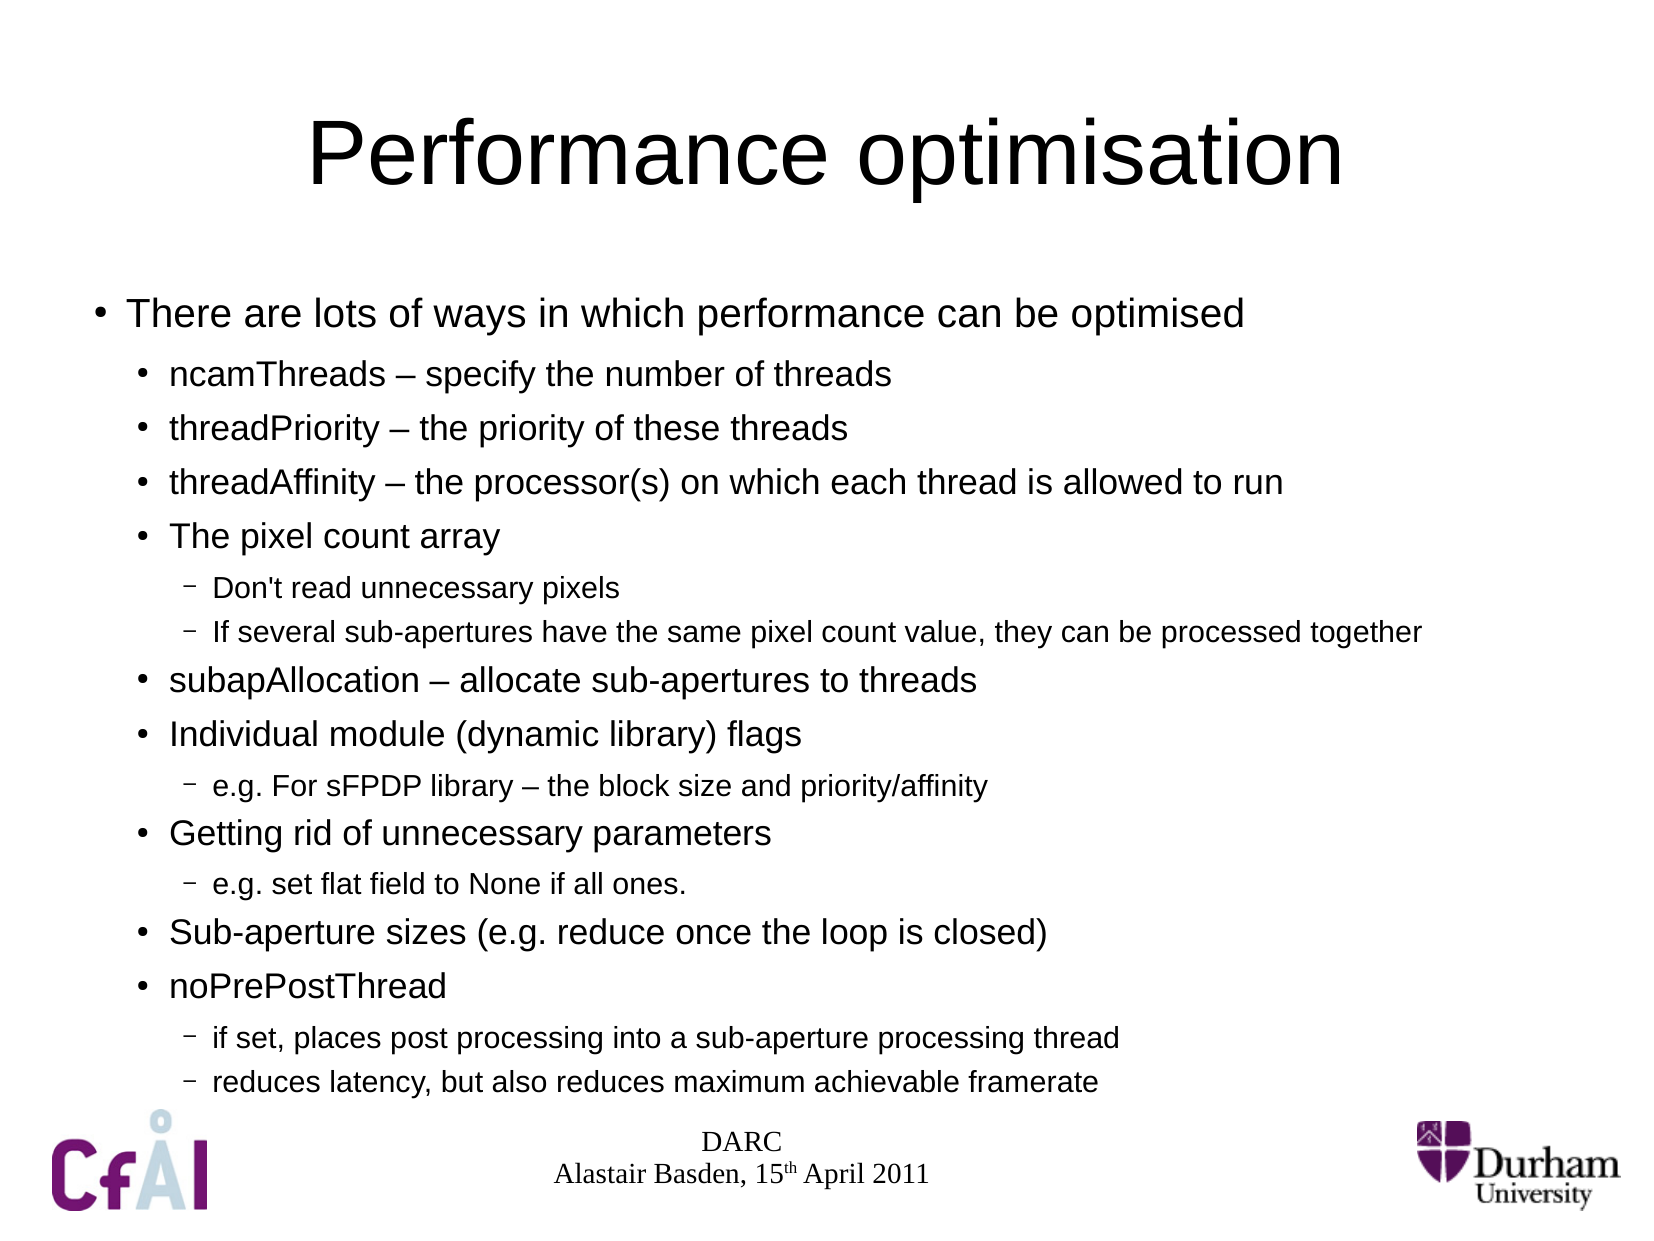

# Performance optimisation
There are lots of ways in which performance can be optimised
ncamThreads – specify the number of threads
threadPriority – the priority of these threads
threadAffinity – the processor(s) on which each thread is allowed to run
The pixel count array
Don't read unnecessary pixels
If several sub-apertures have the same pixel count value, they can be processed together
subapAllocation – allocate sub-apertures to threads
Individual module (dynamic library) flags
e.g. For sFPDP library – the block size and priority/affinity
Getting rid of unnecessary parameters
e.g. set flat field to None if all ones.
Sub-aperture sizes (e.g. reduce once the loop is closed)
noPrePostThread
if set, places post processing into a sub-aperture processing thread
reduces latency, but also reduces maximum achievable framerate